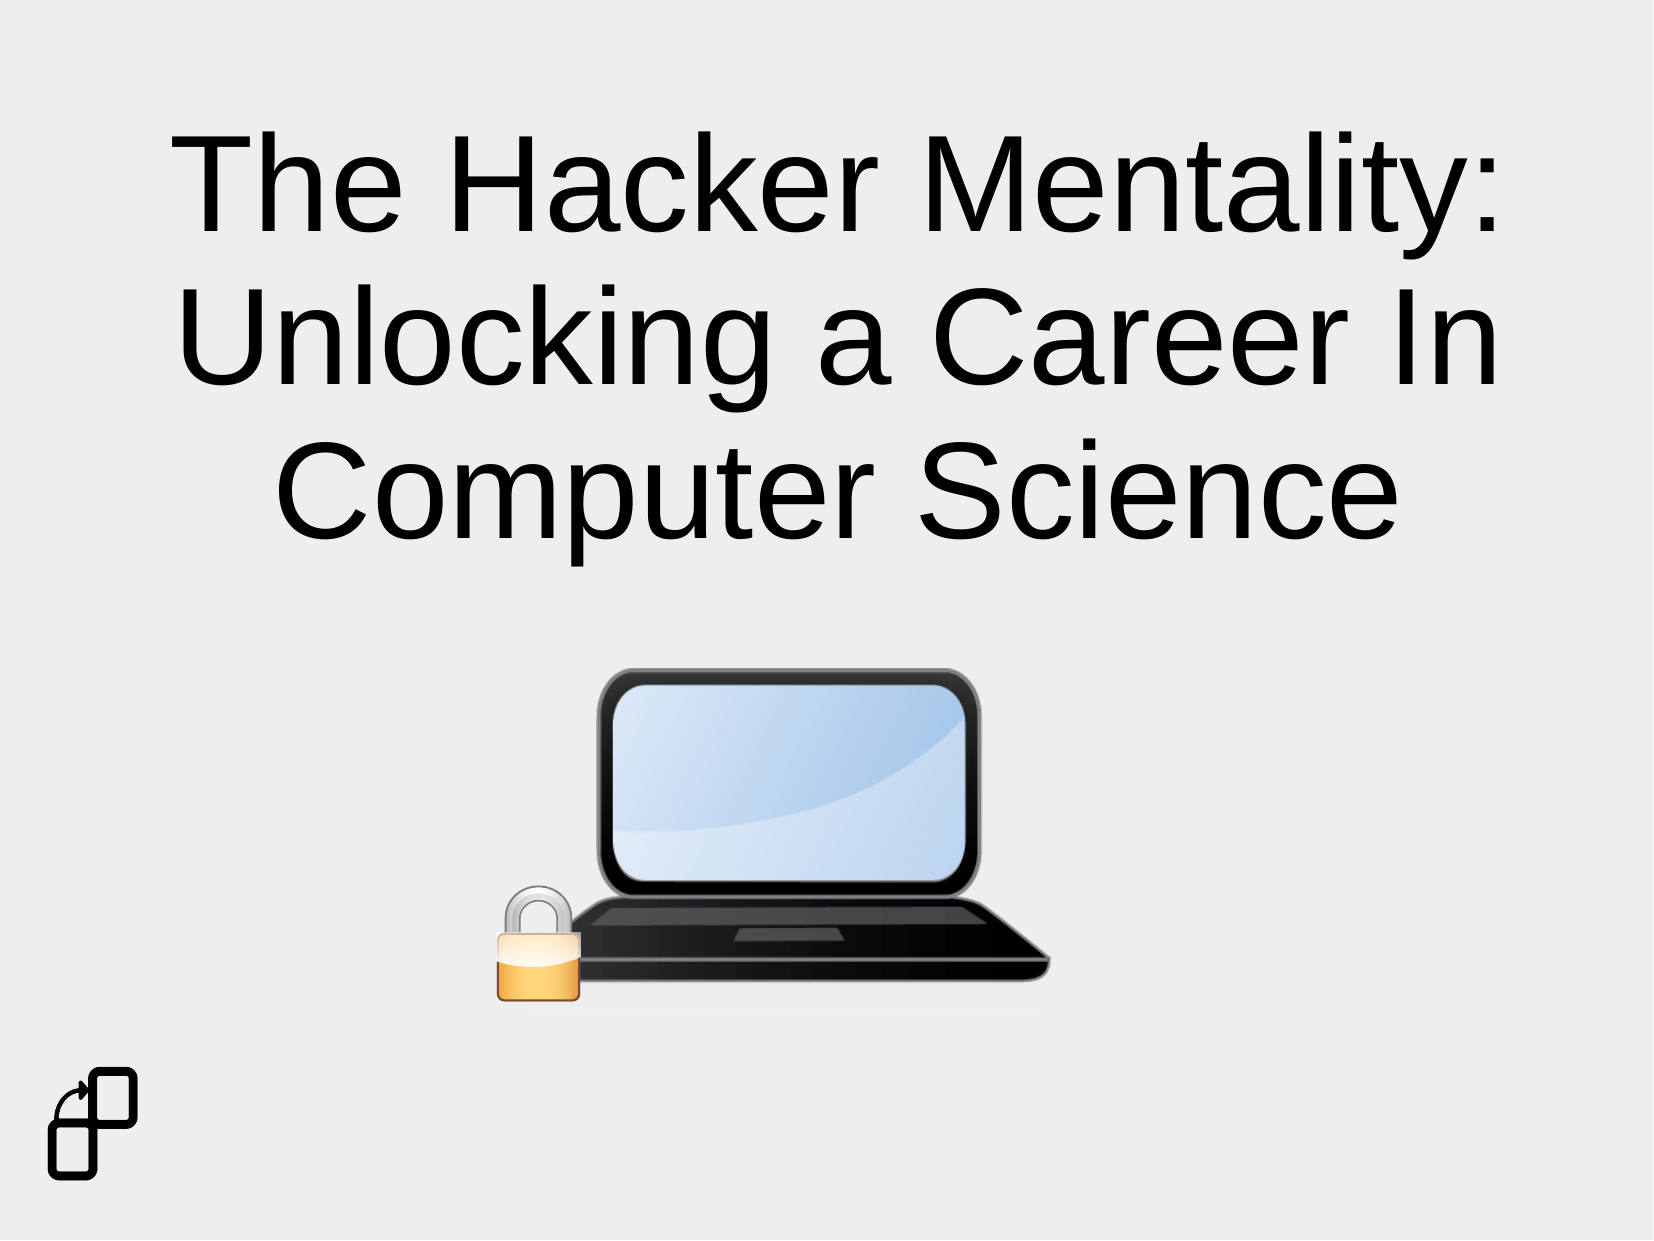

# The Hacker Mentality: Unlocking a Career In Computer Science